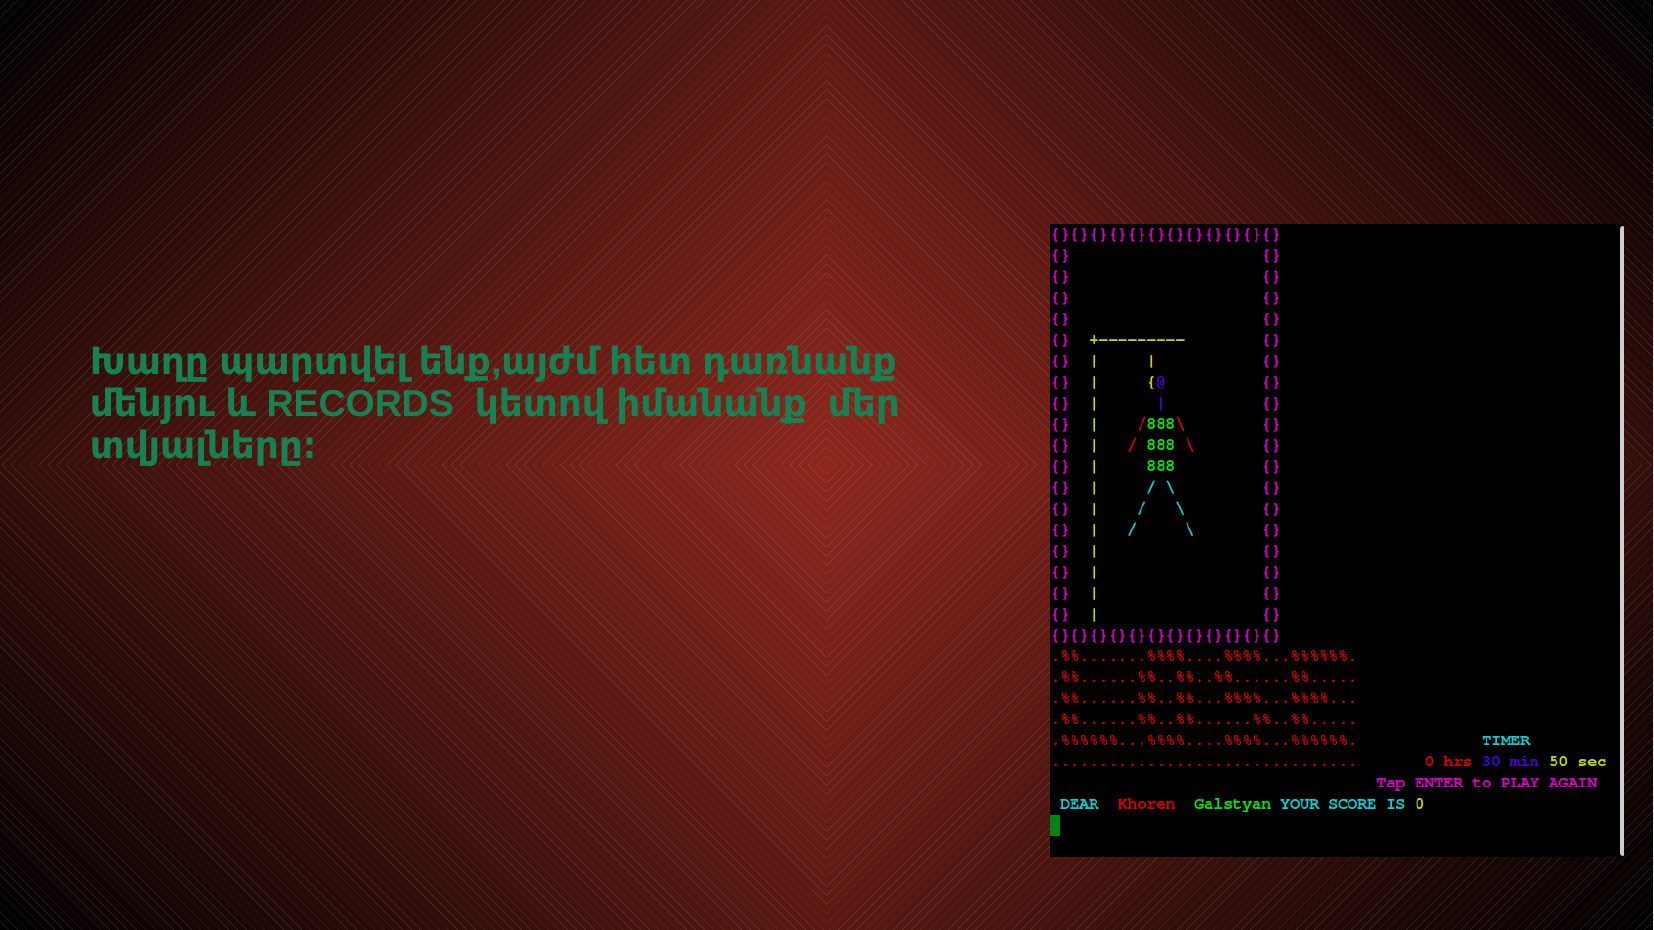

Խաղը պարտվել ենք,այժմ հետ դառնանք
մենյու և RECORDS կետով իմանանք մեր
տվյալները։